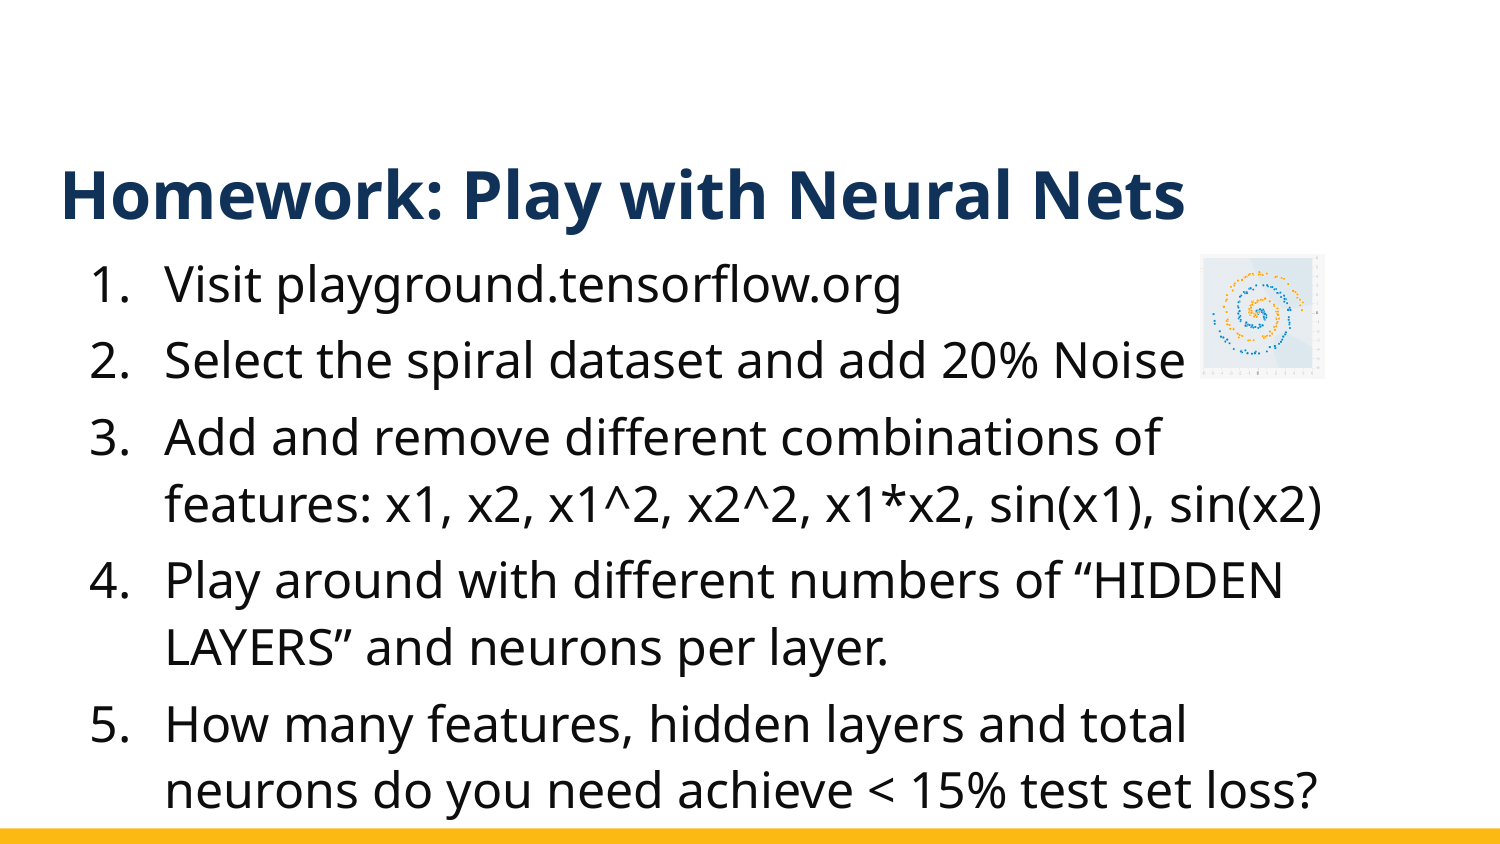

Homework: Play with Neural Nets
Visit playground.tensorflow.org
Select the spiral dataset and add 20% Noise
Add and remove different combinations of features: x1, x2, x1^2, x2^2, x1*x2, sin(x1), sin(x2)
Play around with different numbers of “HIDDEN LAYERS” and neurons per layer.
How many features, hidden layers and total neurons do you need achieve < 15% test set loss?